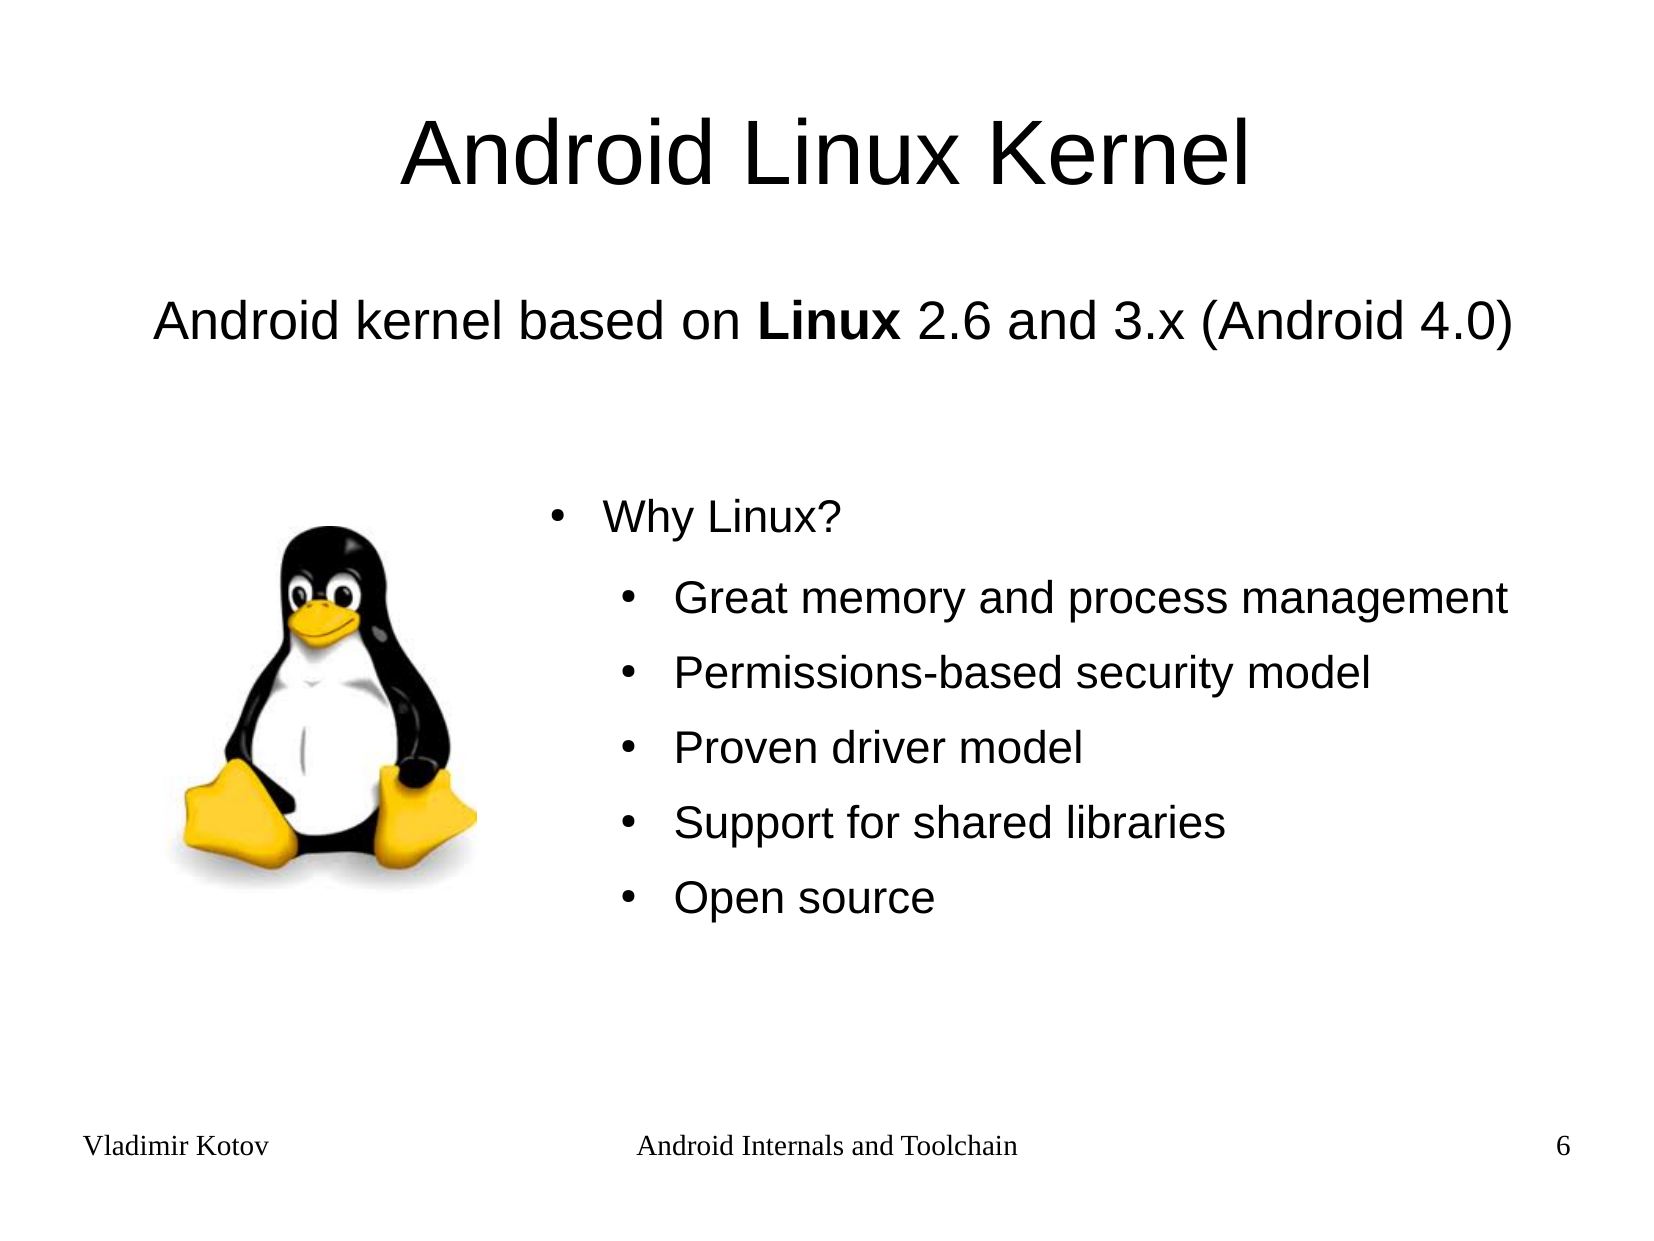

# Android Linux Kernel
Android kernel based on Linux 2.6 and 3.x (Android 4.0)
Why Linux?
Great memory and process management
Permissions-based security model
Proven driver model
Support for shared libraries
Open source
Vladimir Kotov
Android Internals and Toolchain
6